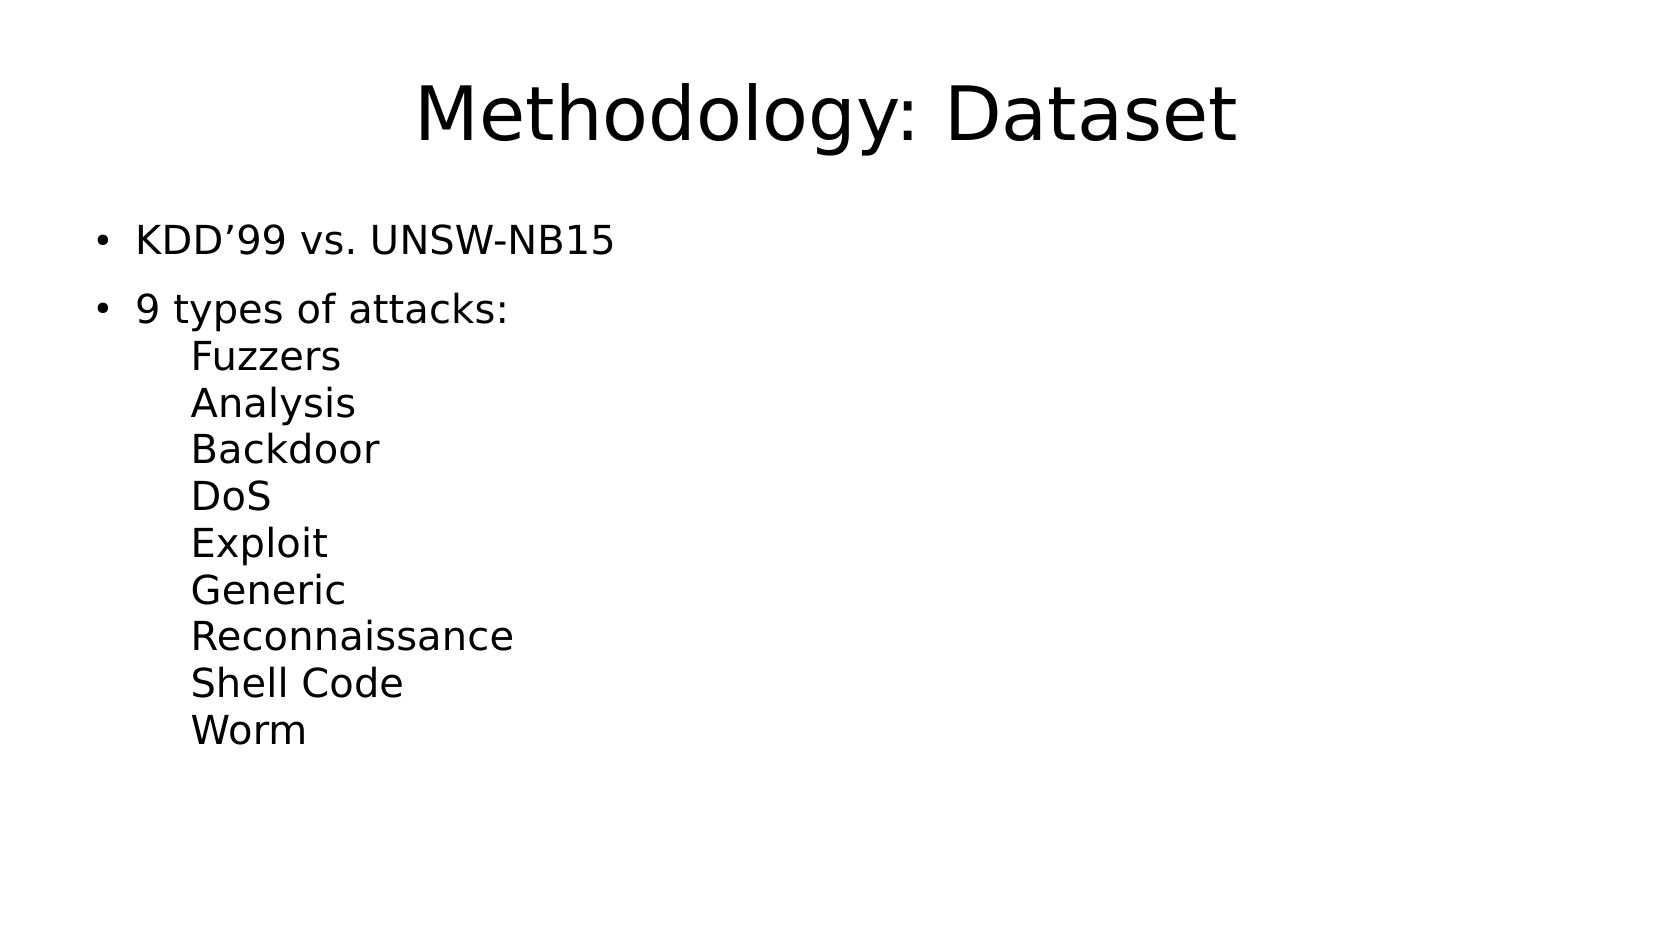

# Methodology: Dataset
KDD’99 vs. UNSW-NB15
9 types of attacks:
	Fuzzers
	Analysis
	Backdoor
	DoS
	Exploit
	Generic
	Reconnaissance
	Shell Code
	Worm